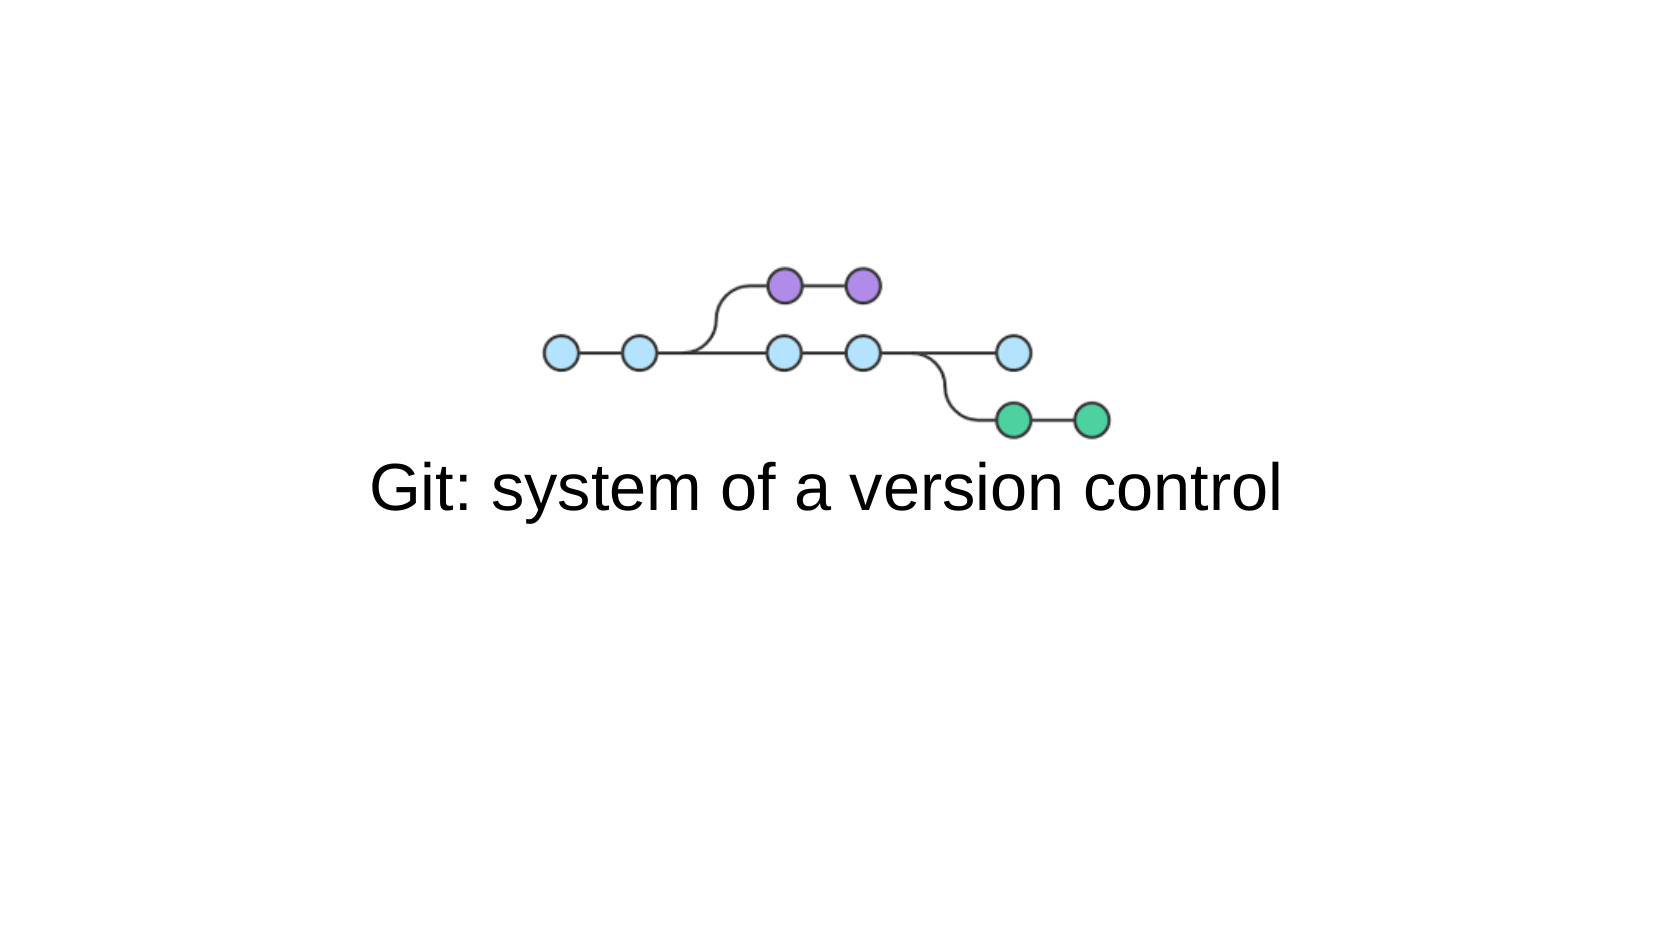

# Git: system of a version control